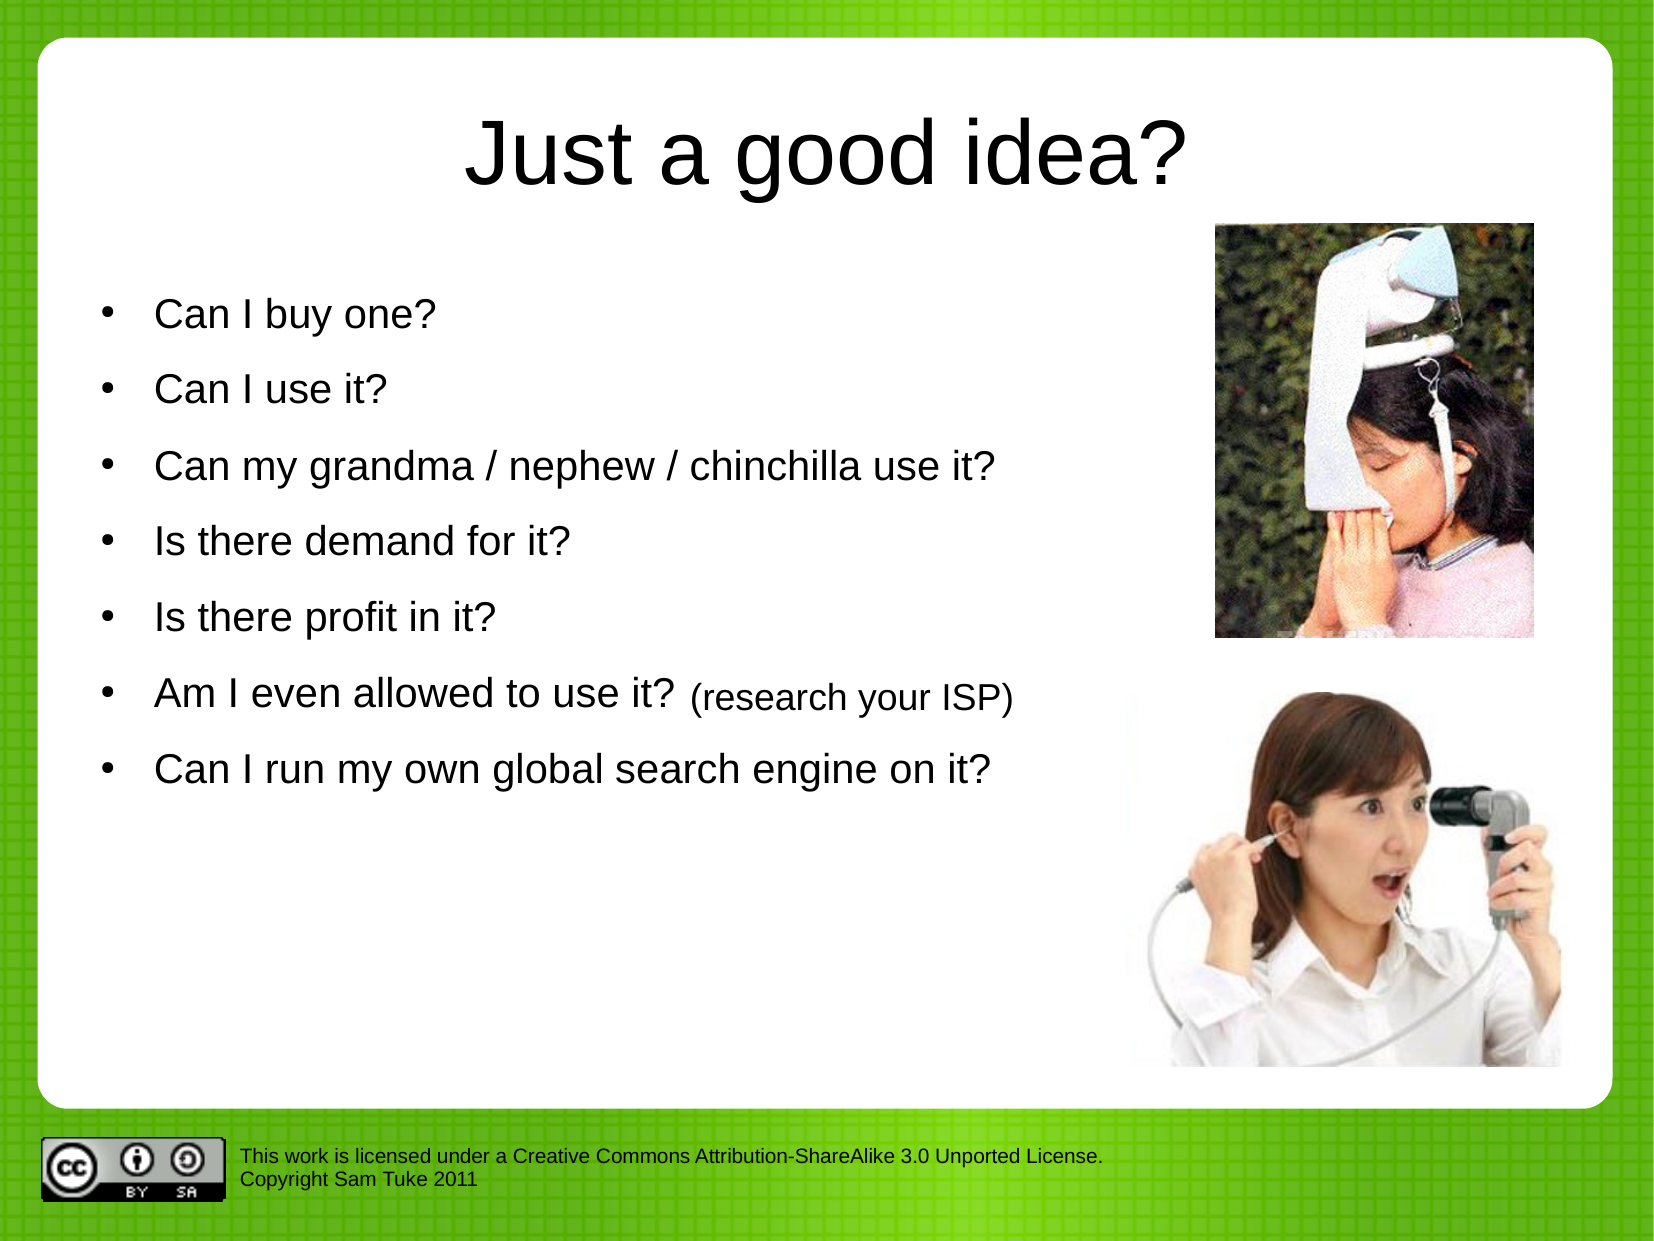

# Just a good idea?
Can I buy one?
Can I use it?
Can my grandma / nephew / chinchilla use it?
Is there demand for it?
Is there profit in it?
Am I even allowed to use it?
Can I run my own global search engine on it?
(research your ISP)